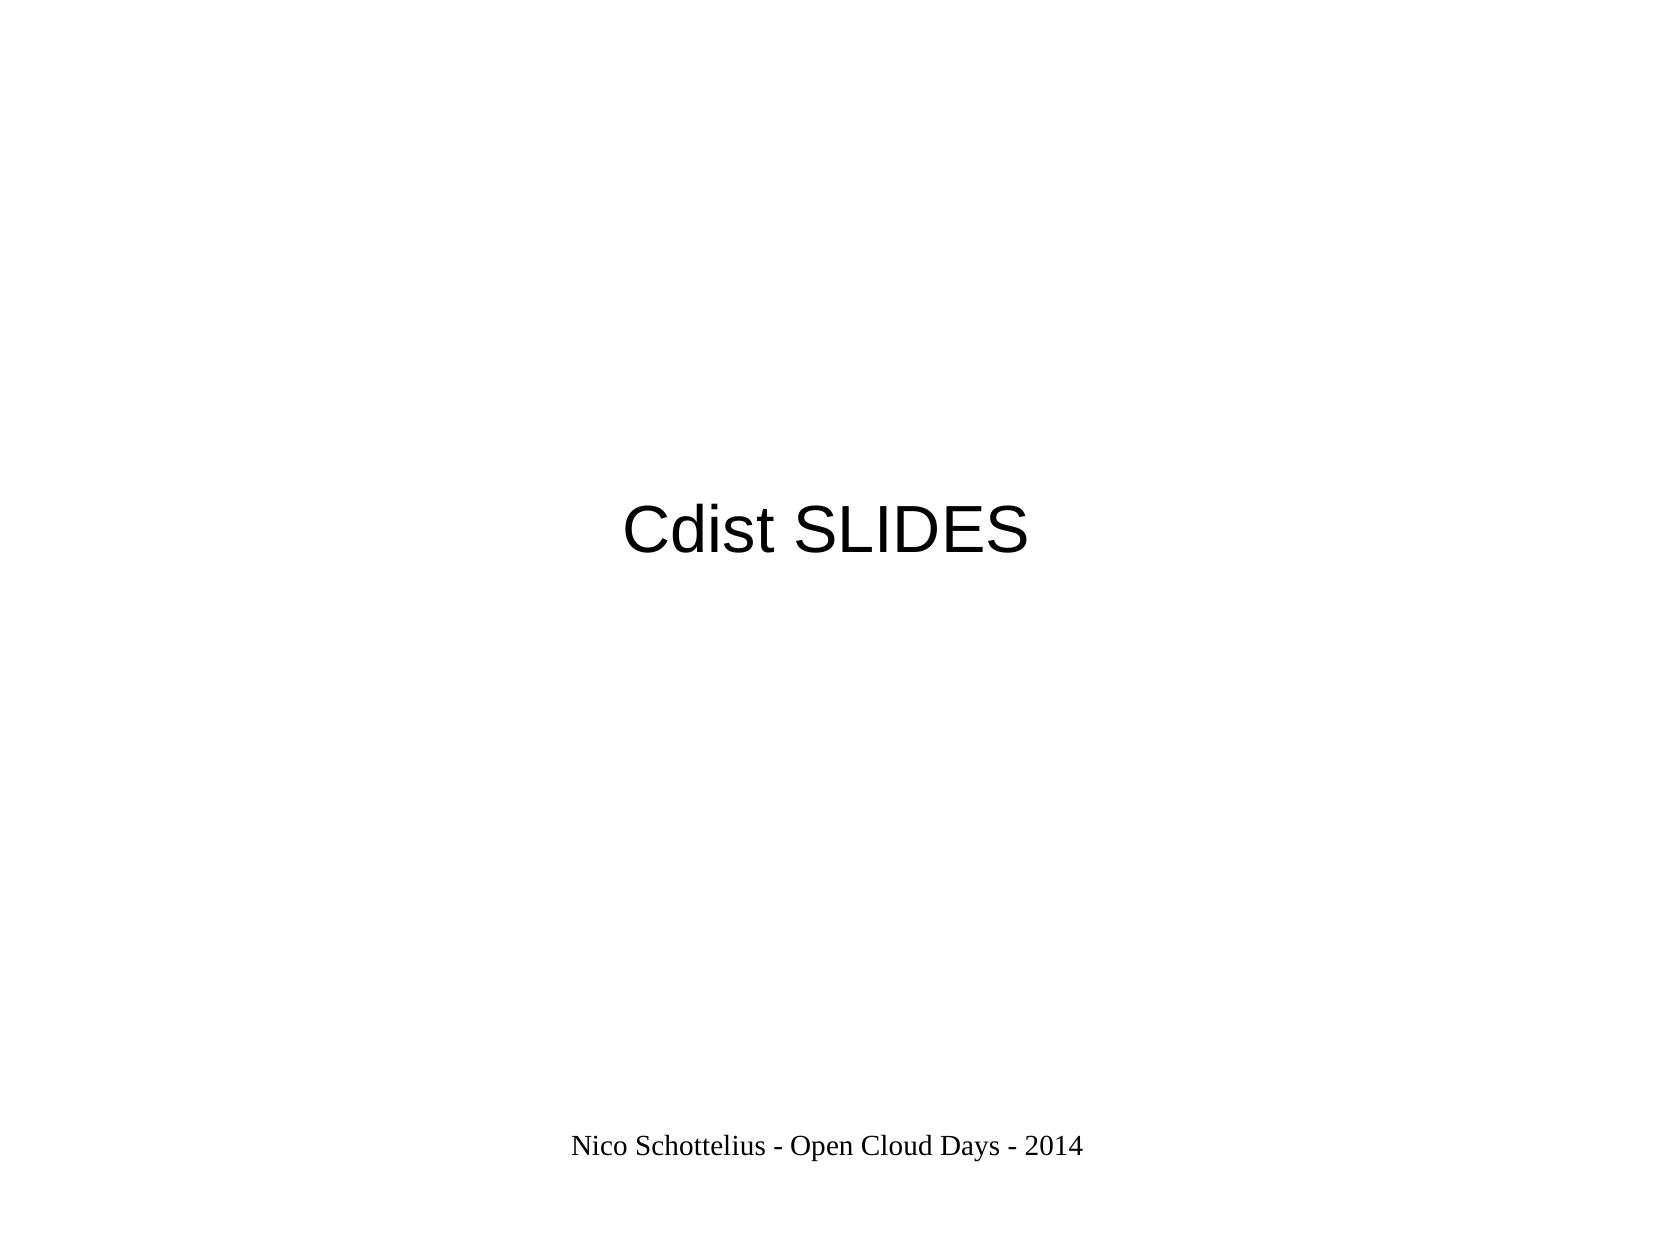

# Cdist SLIDES
Nico Schottelius - Open Cloud Days - 2014